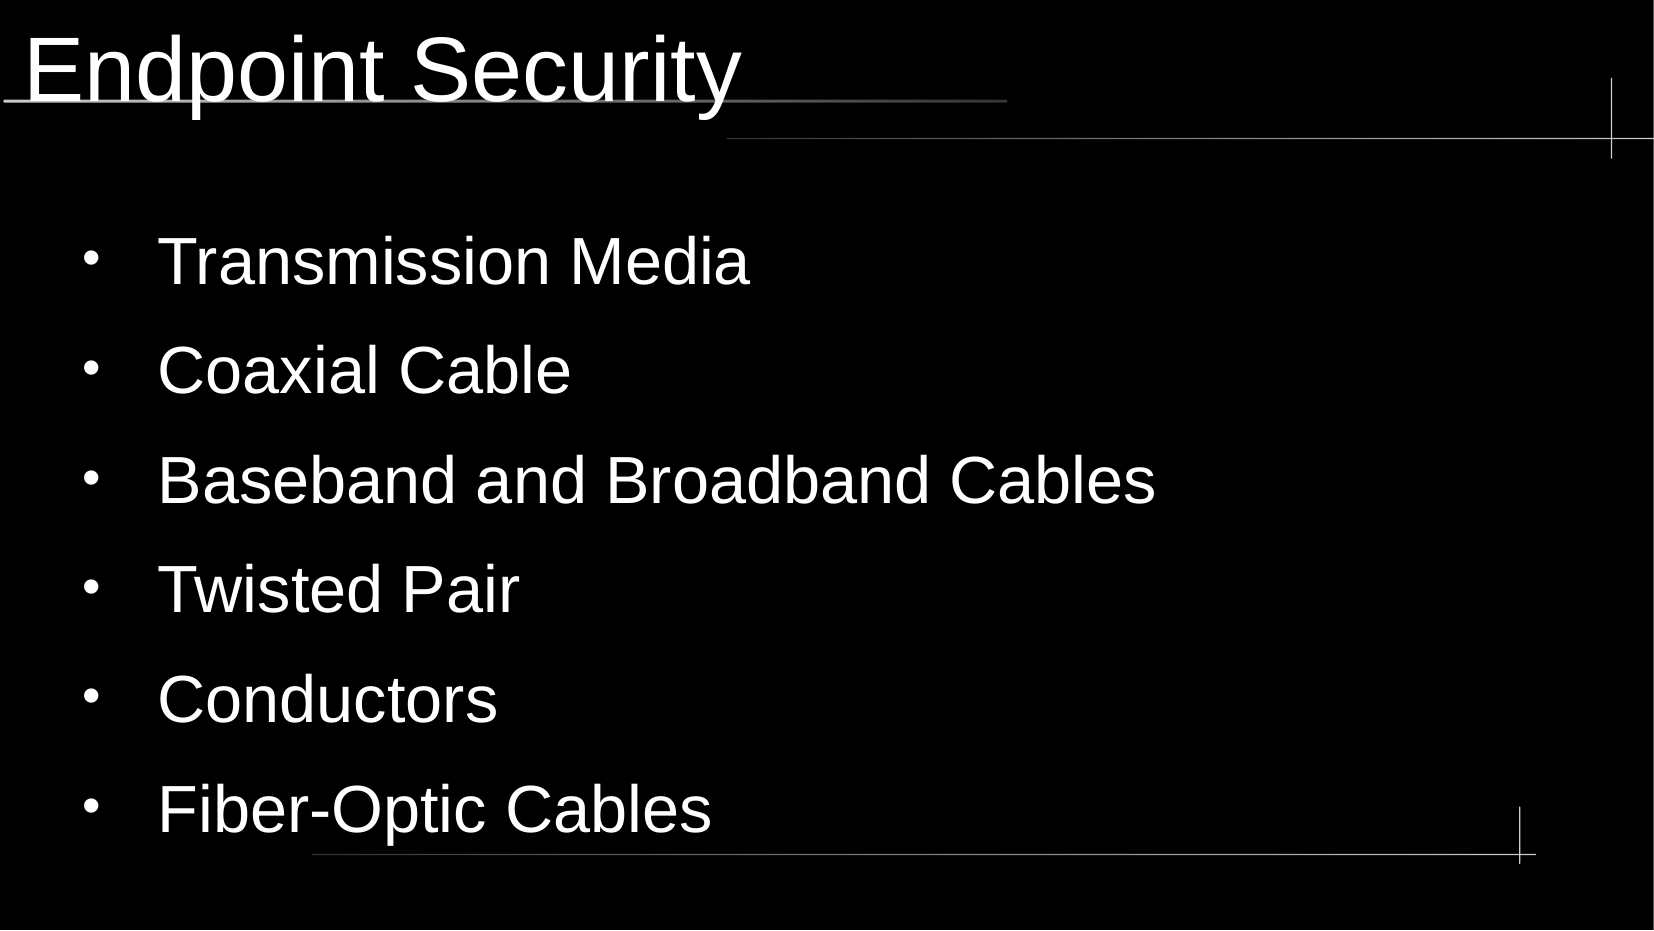

# Endpoint Security
Transmission Media
Coaxial Cable
Baseband and Broadband Cables
Twisted Pair
Conductors
Fiber-Optic Cables